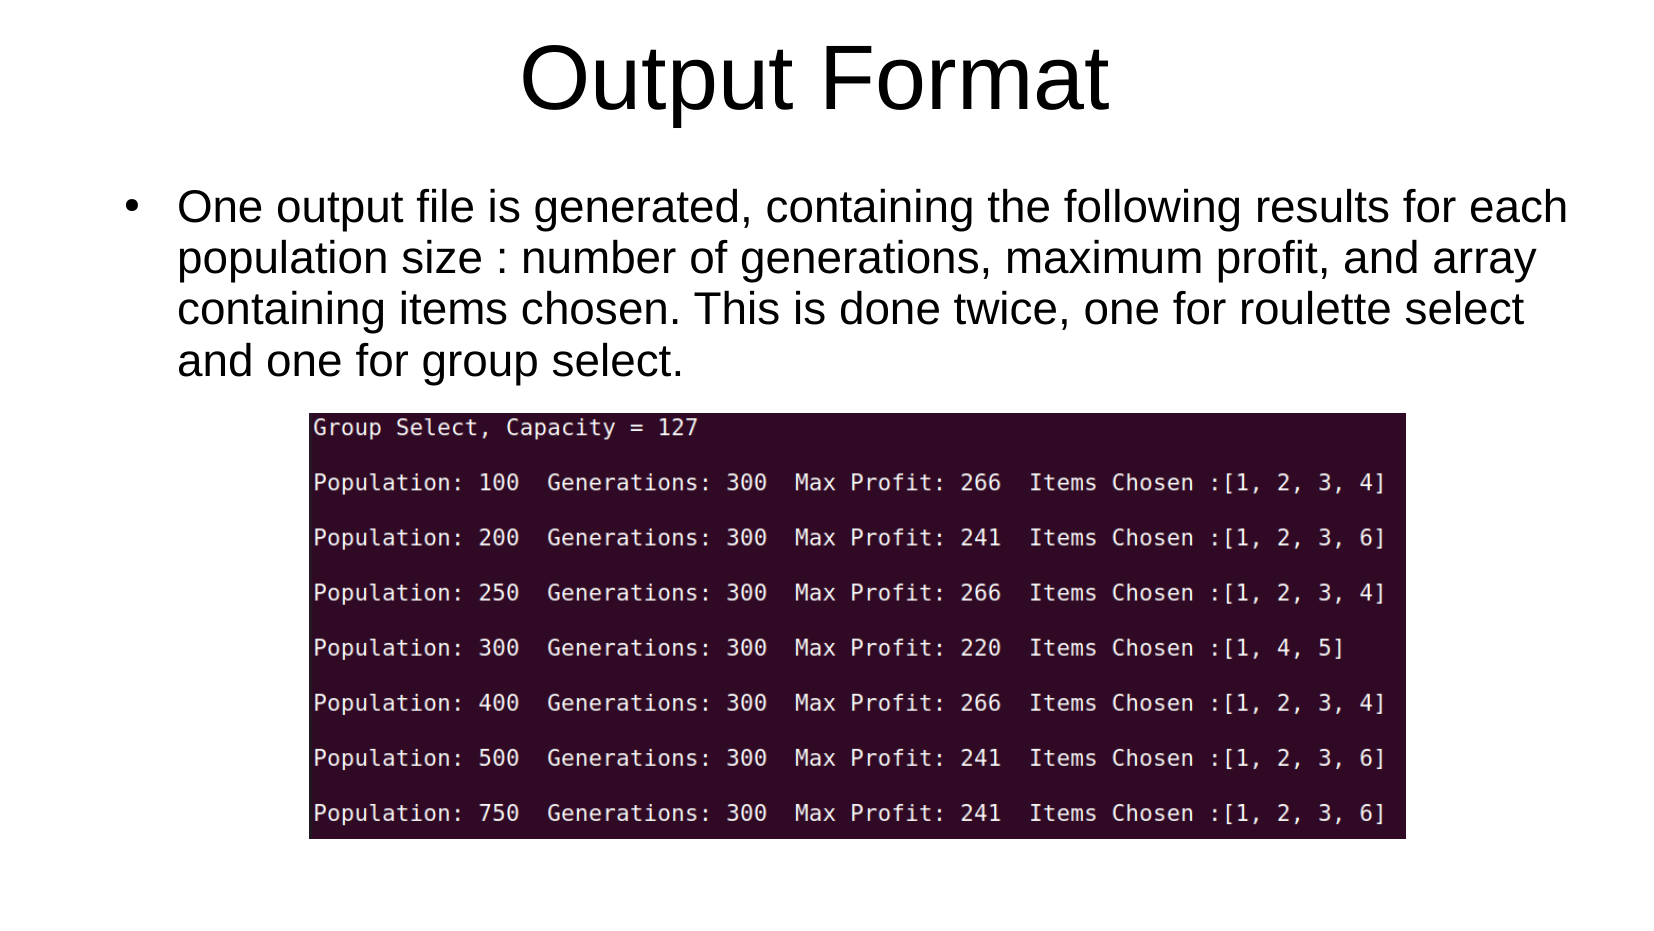

# Output Format
One output file is generated, containing the following results for each population size : number of generations, maximum profit, and array containing items chosen. This is done twice, one for roulette select and one for group select.